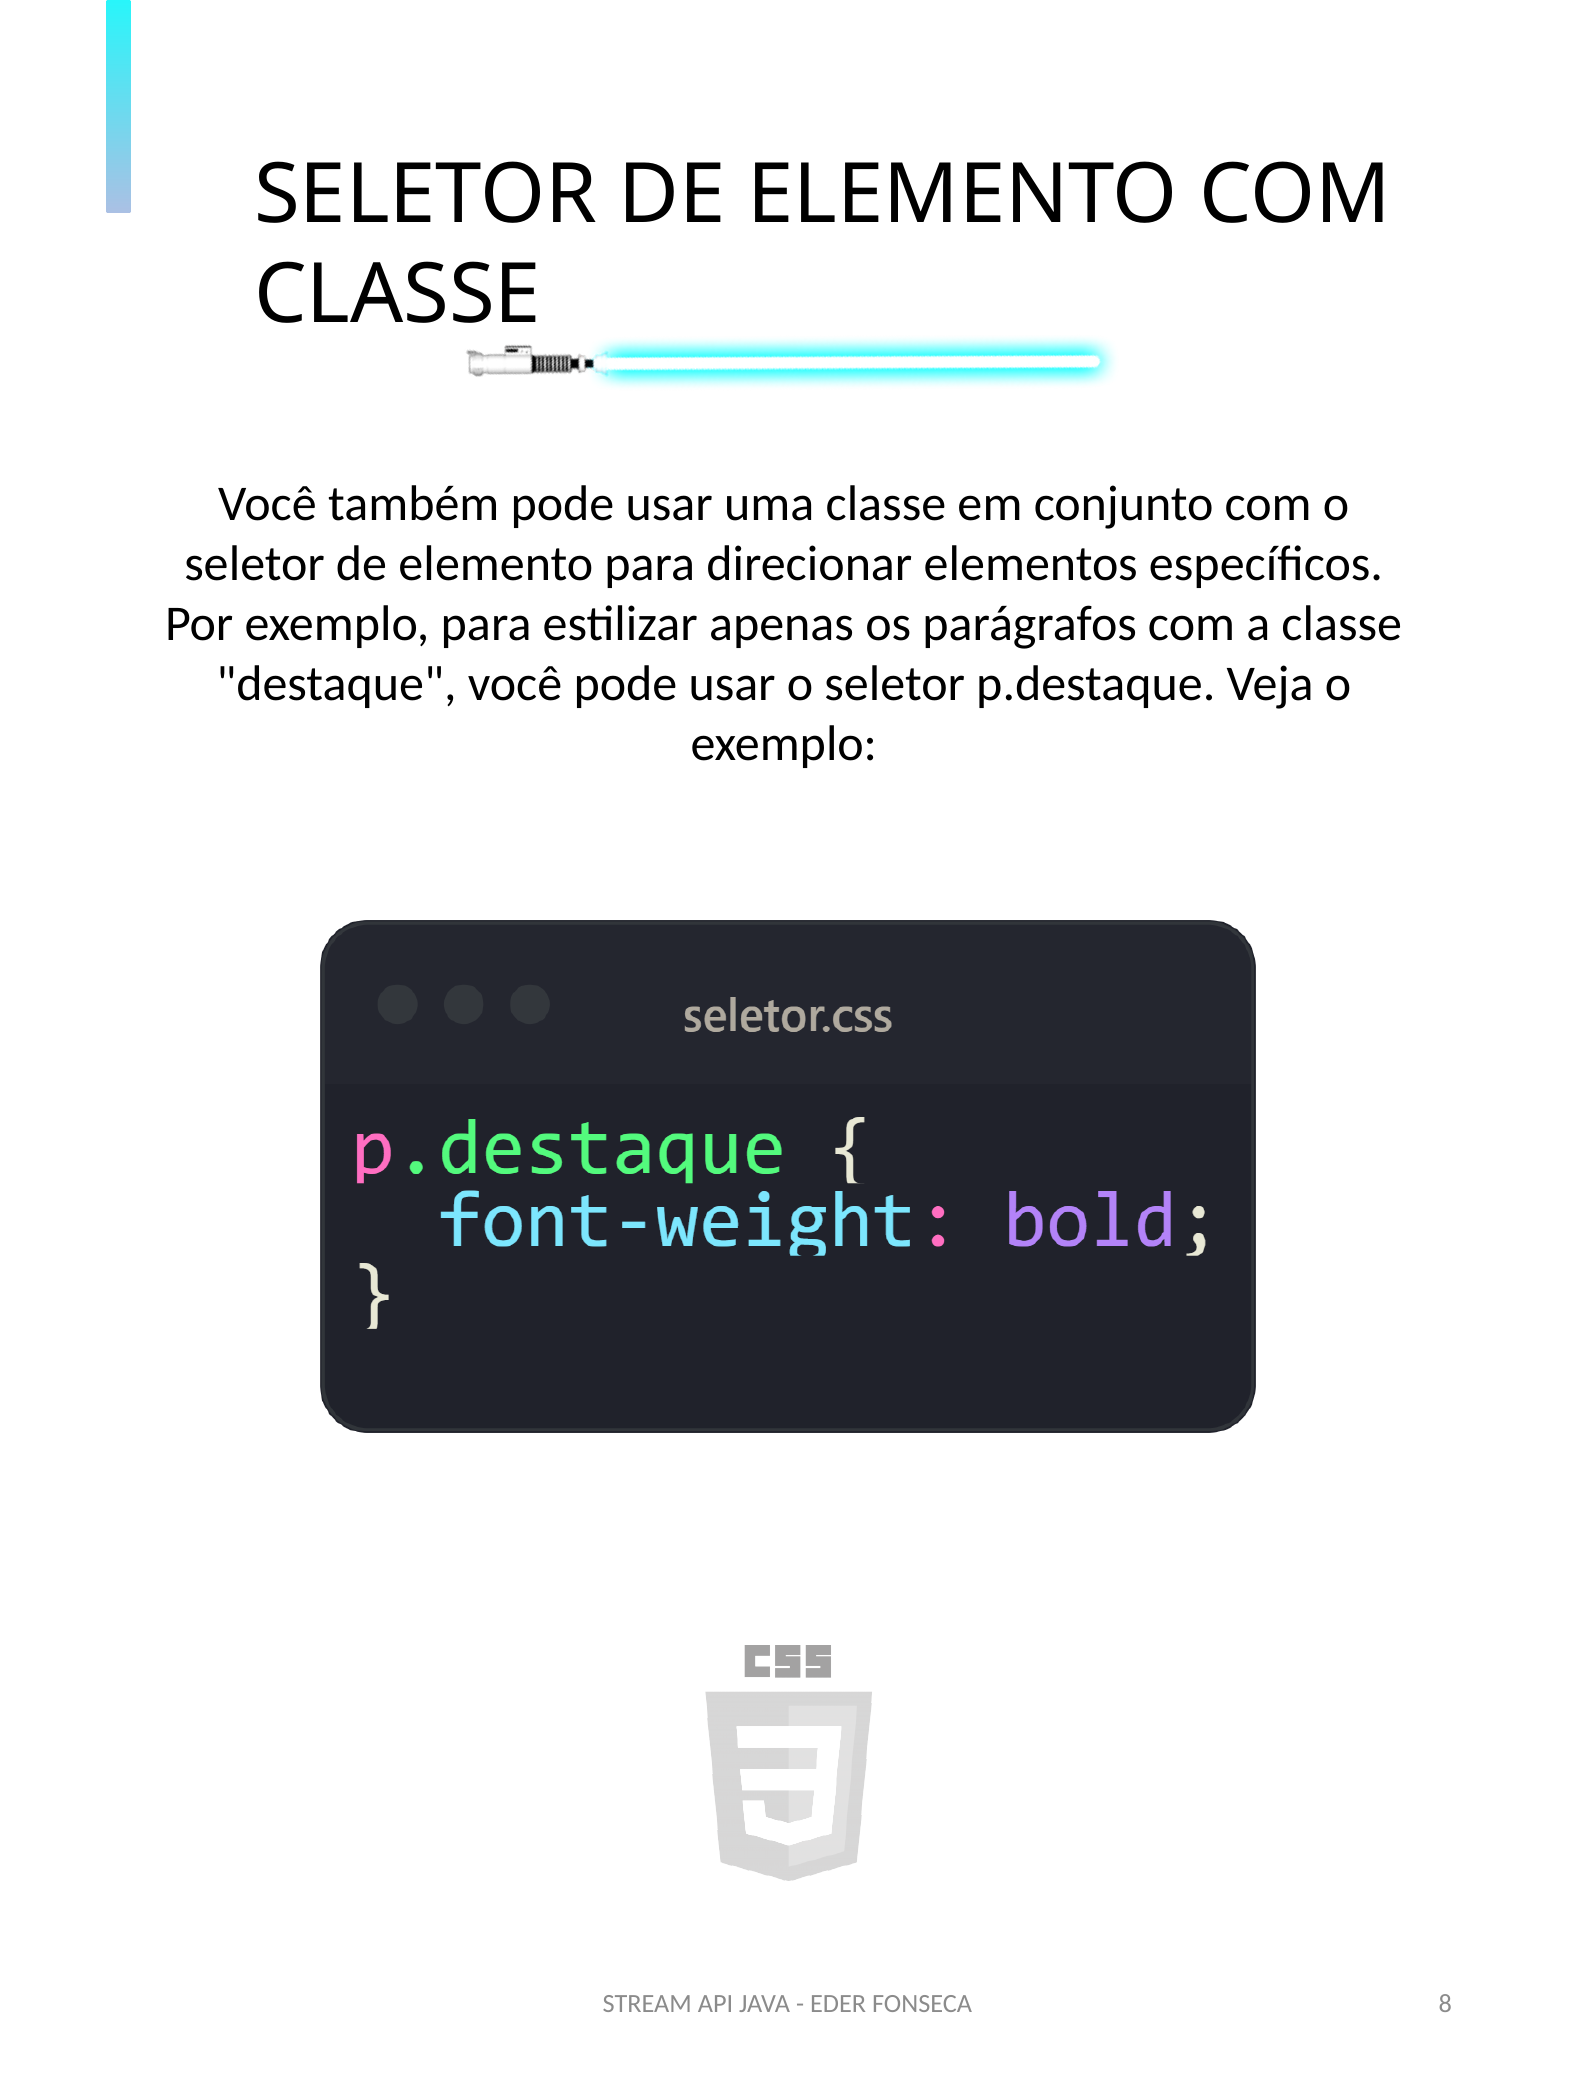

SELETOR DE ELEMENTO COM CLASSE
Você também pode usar uma classe em conjunto com o seletor de elemento para direcionar elementos específicos. Por exemplo, para estilizar apenas os parágrafos com a classe "destaque", você pode usar o seletor p.destaque. Veja o exemplo:
STREAM API JAVA - EDER FONSECA
8